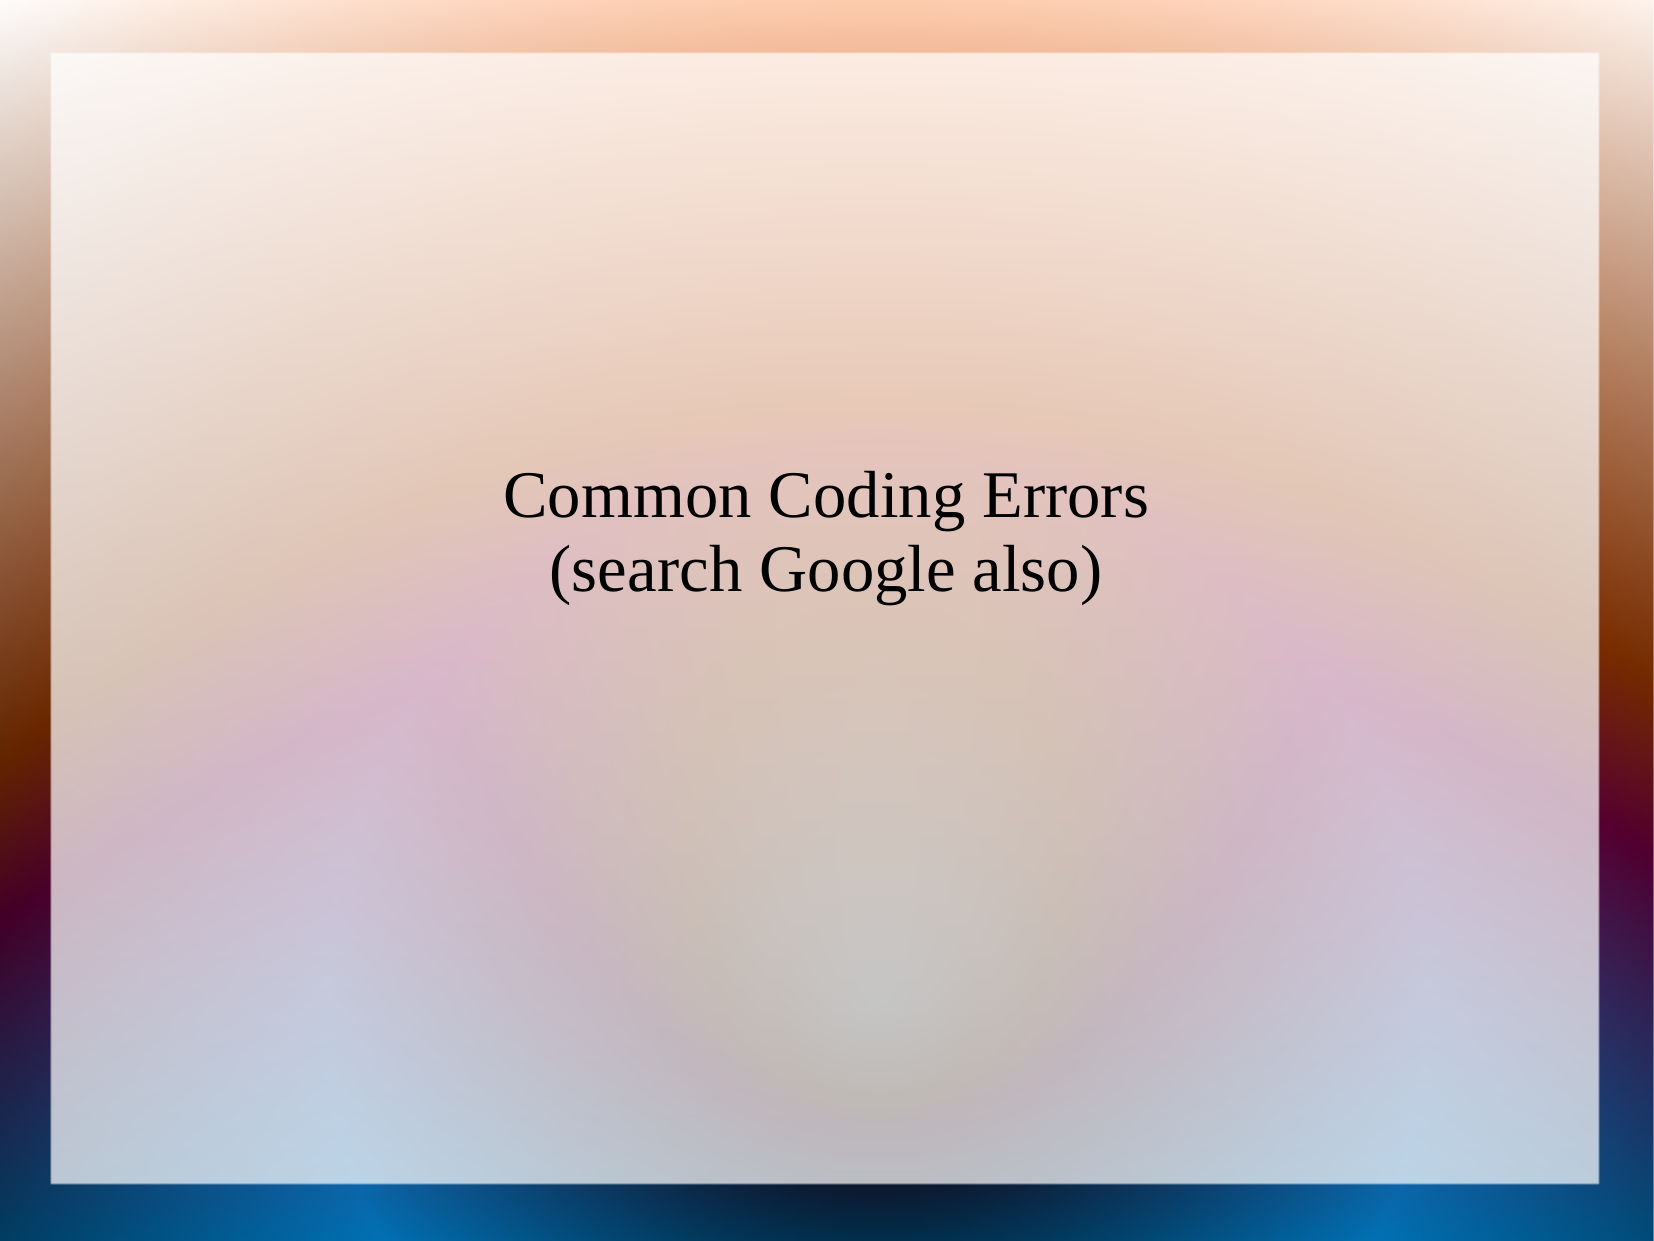

# Common Coding Errors
(search Google also)